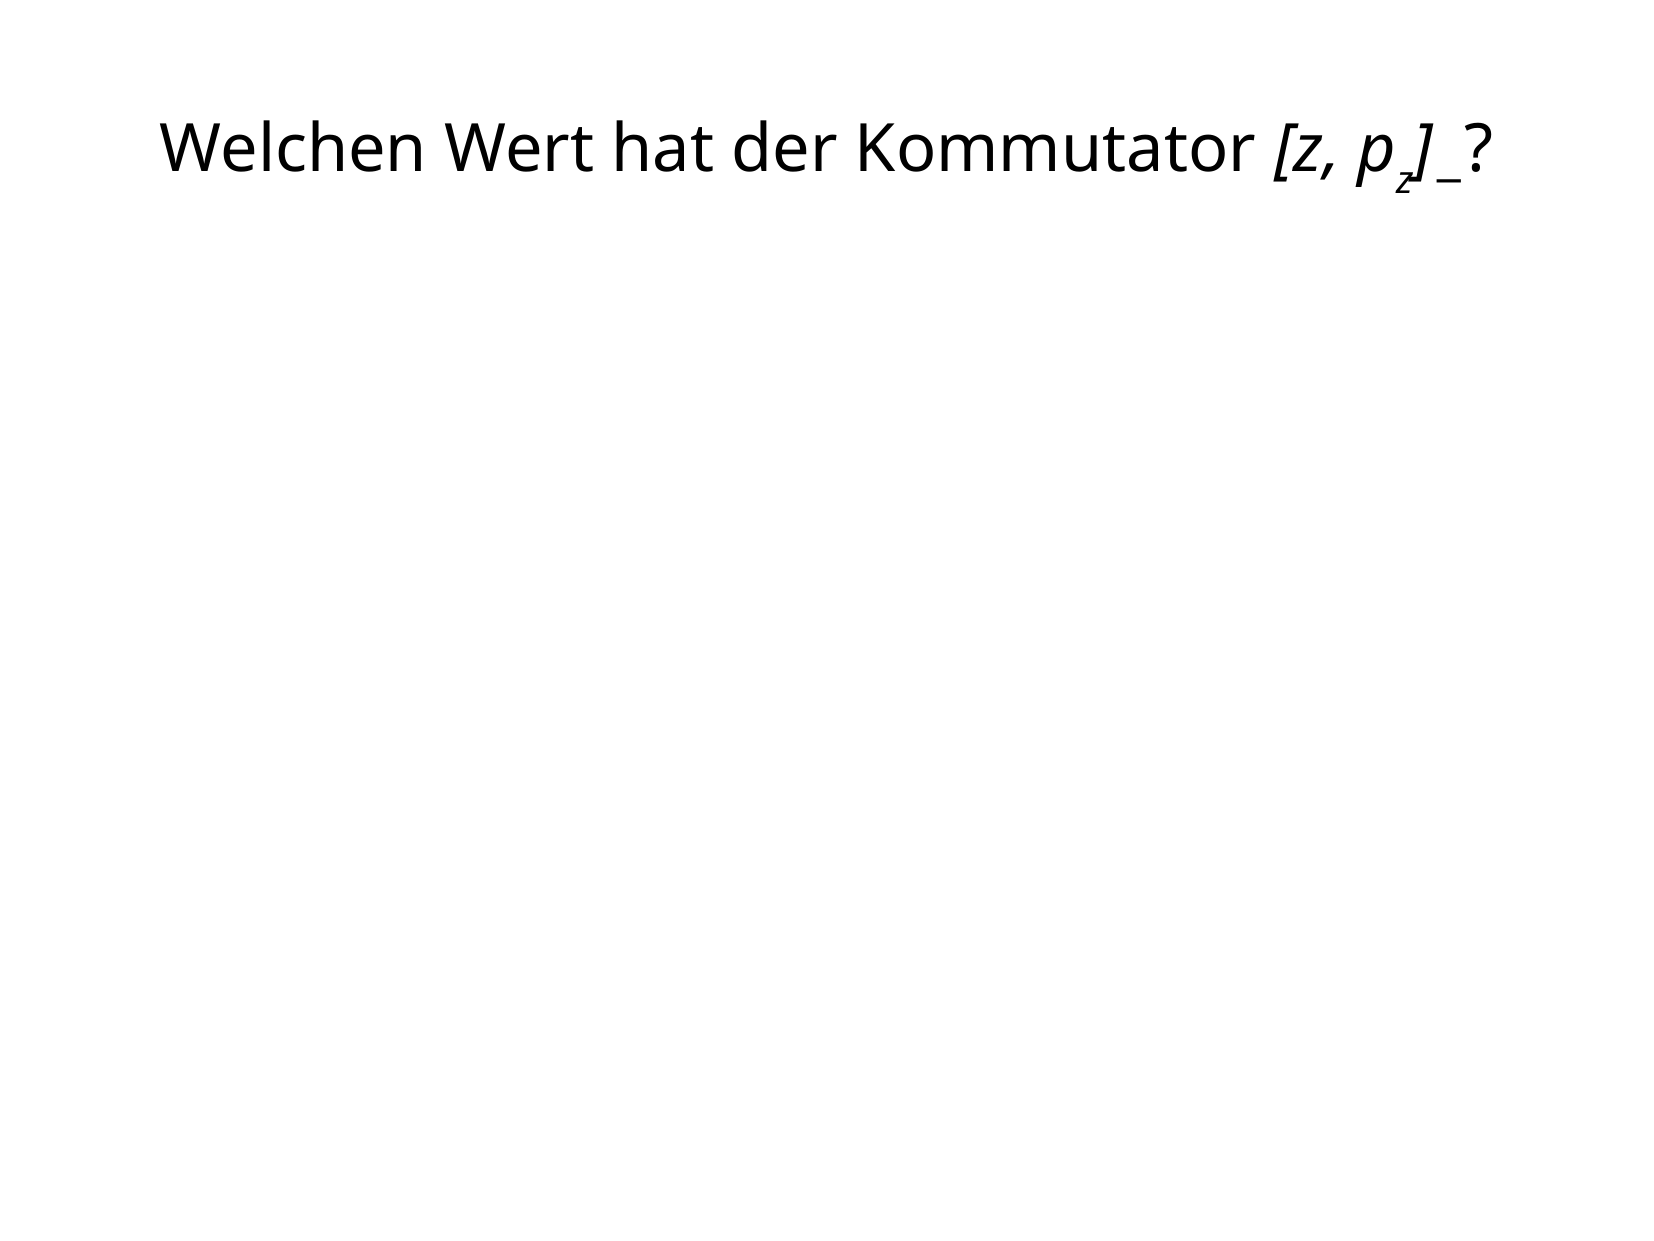

# Welchen Wert hat der Kommutator [z, pz]−?